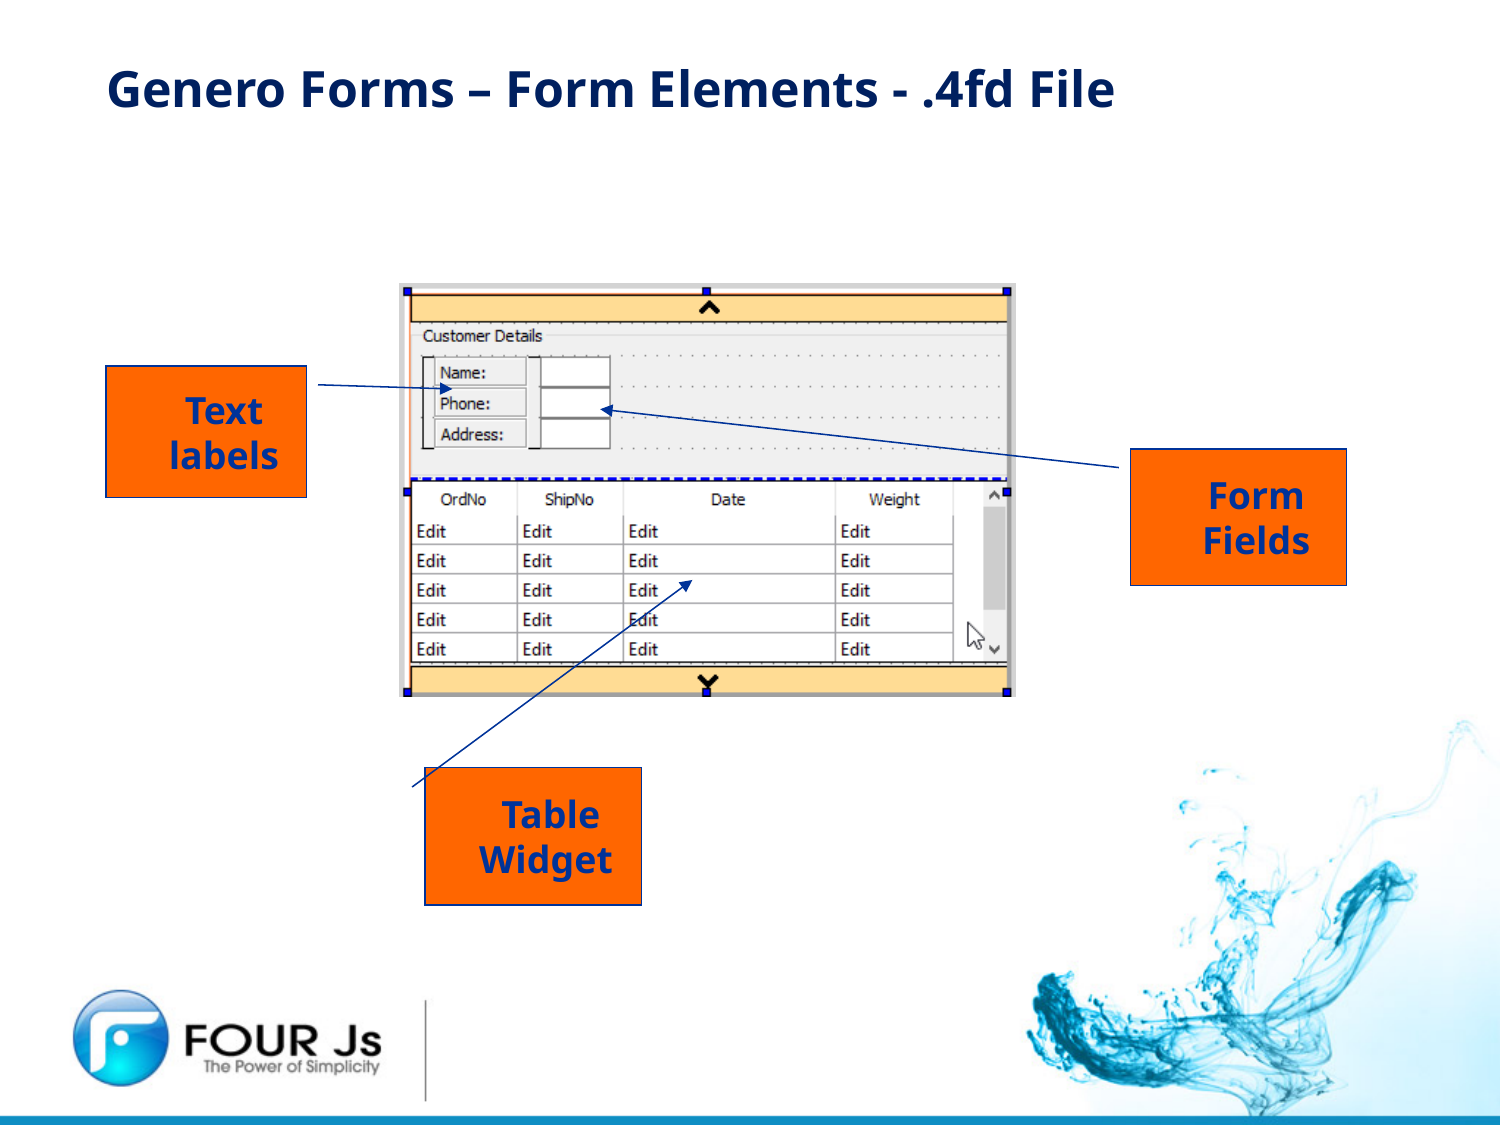

# Genero Forms – Form Elements - .4fd File
Text labels
Form Fields
Table
Widget